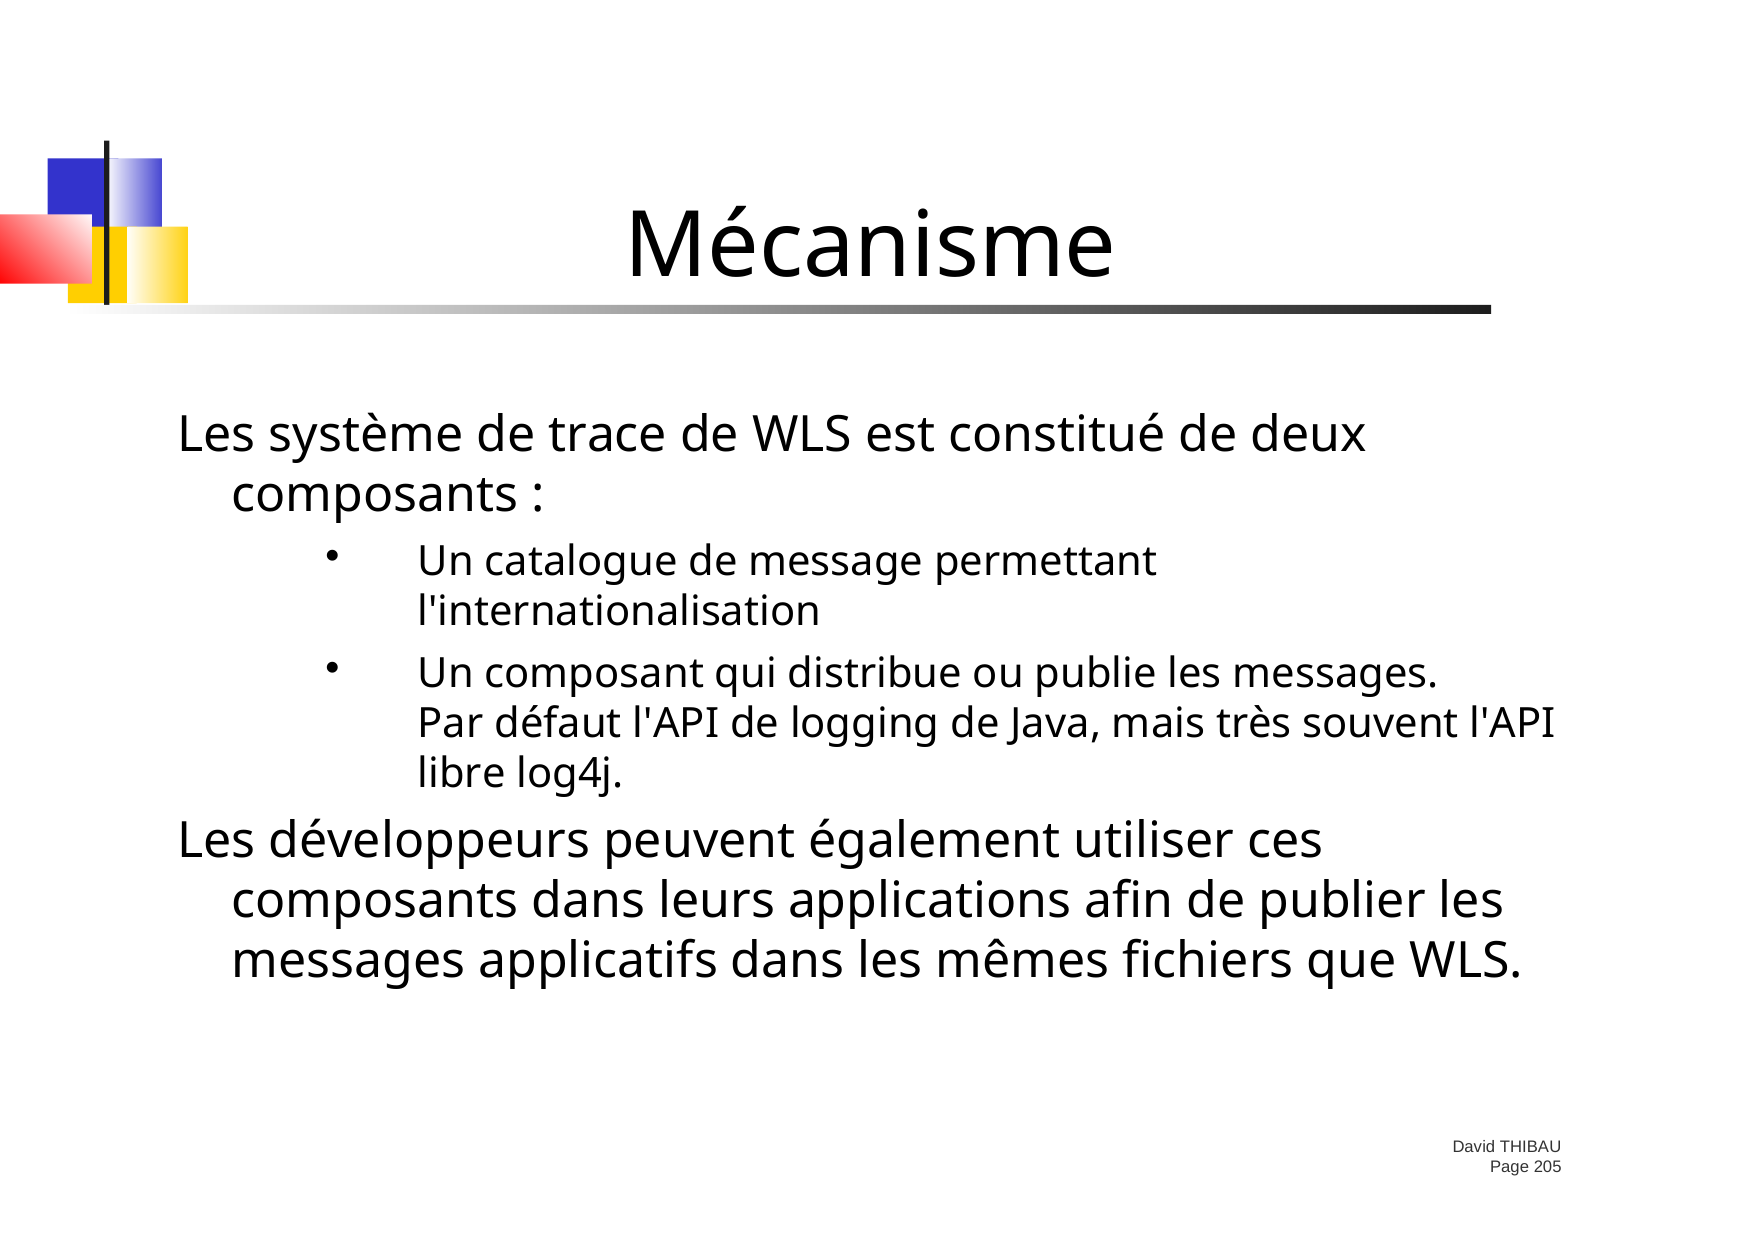

# Mécanisme
Les système de trace de WLS est constitué de deux composants :
Un catalogue de message permettant l'internationalisation
Un composant qui distribue ou publie les messages.
Par défaut l'API de logging de Java, mais très souvent l'API libre log4j.
Les développeurs peuvent également utiliser ces composants dans leurs applications afin de publier les messages applicatifs dans les mêmes fichiers que WLS.